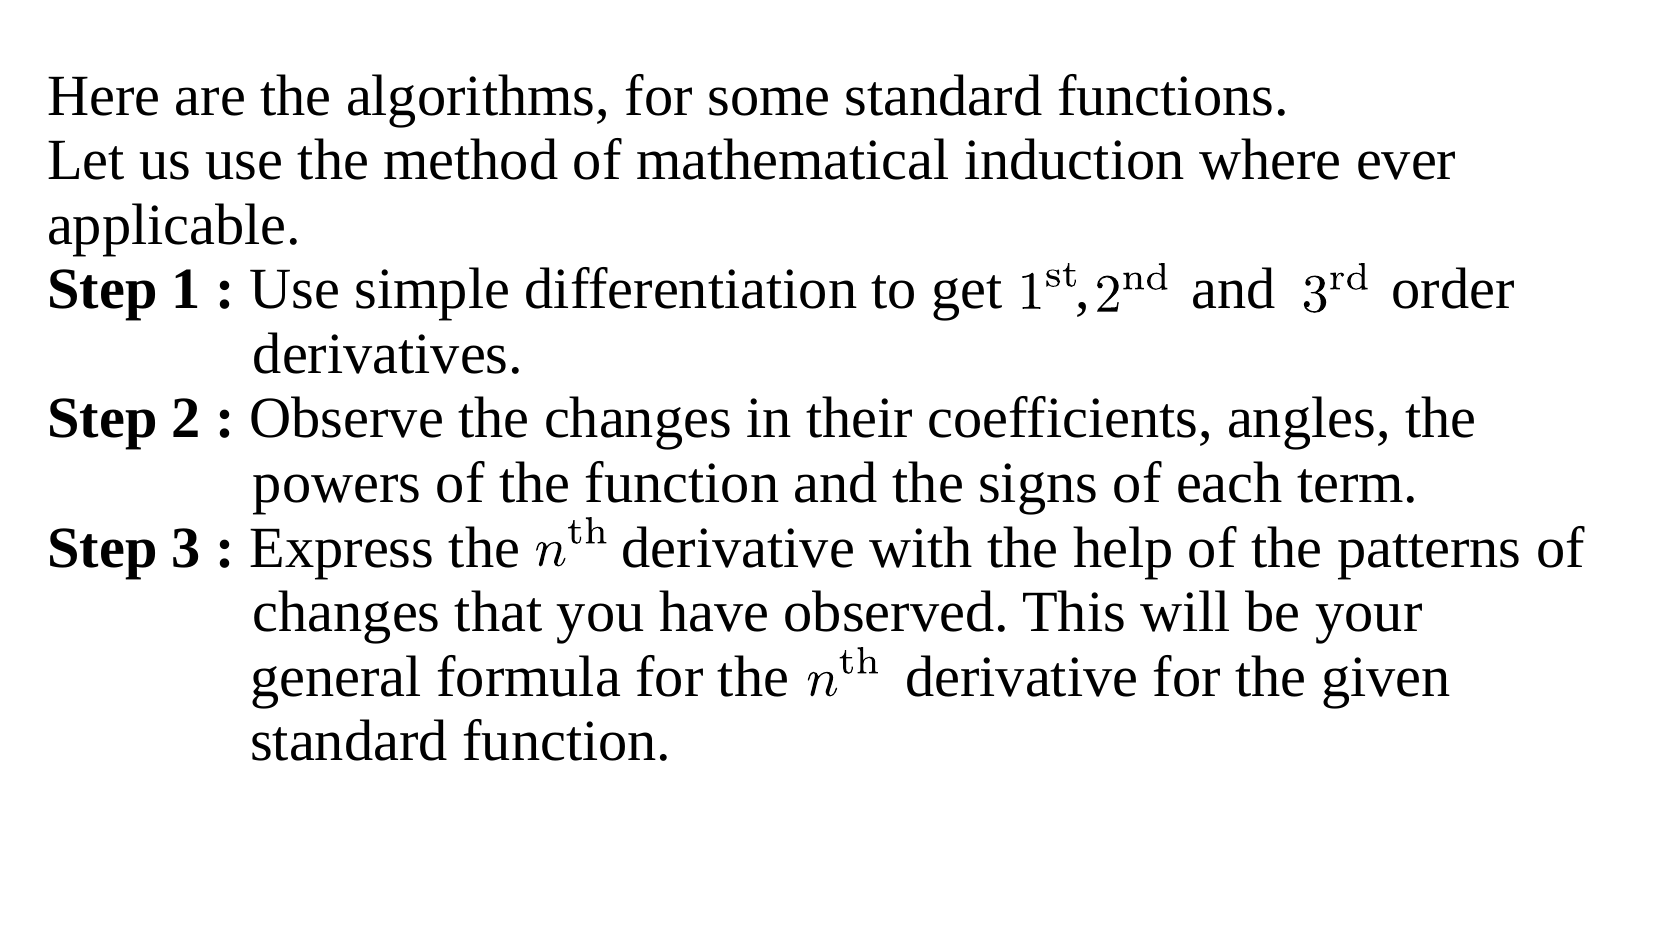

# Here are the algorithms, for some standard functions.
Let us use the method of mathematical induction where ever applicable.
Step 1 : Use simple differentiation to get , and order
		 derivatives.
Step 2 : Observe the changes in their coefficients, angles, the
		 powers of the function and the signs of each term.
Step 3 : Express the derivative with the help of the patterns of
		 changes that you have observed. This will be your
 general formula for the derivative for the given
 standard function.